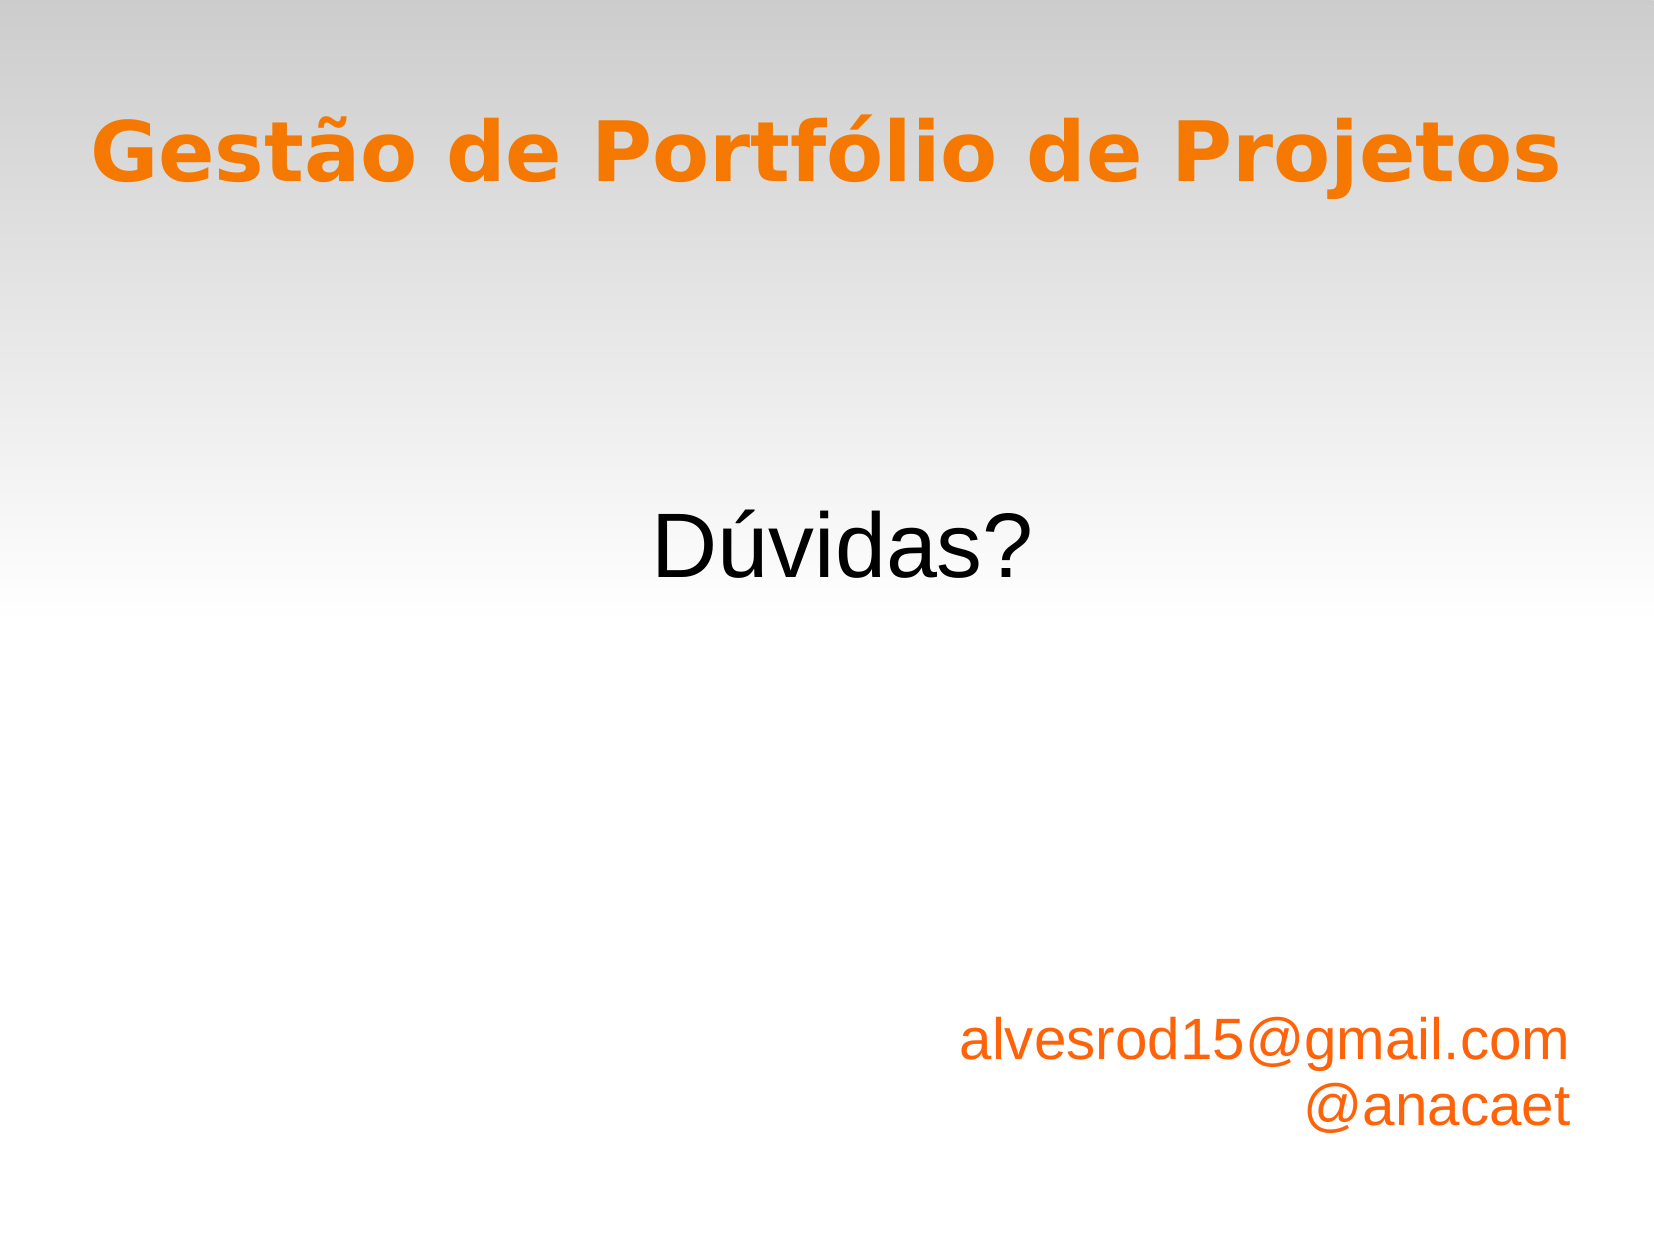

# Gestão de Portfólio de Projetos
Dúvidas?
alvesrod15@gmail.com
@anacaet